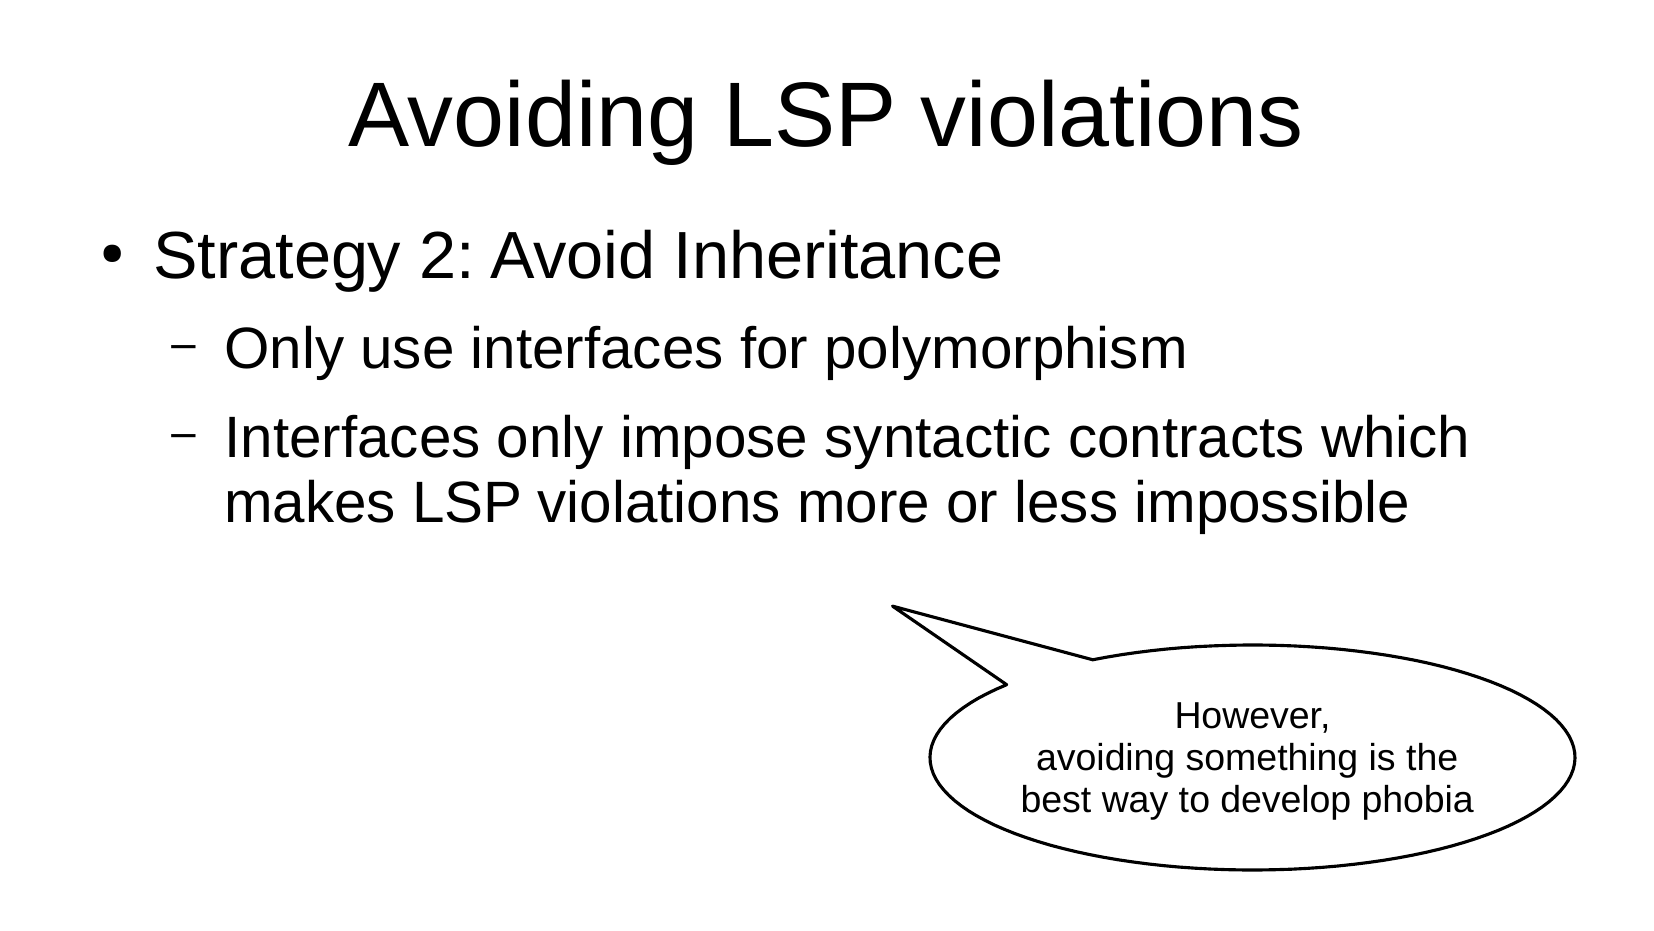

# Avoiding LSP violations
Strategy 2: Avoid Inheritance
Only use interfaces for polymorphism
Interfaces only impose syntactic contracts which makes LSP violations more or less impossible
However,
avoiding something is the
best way to develop phobia